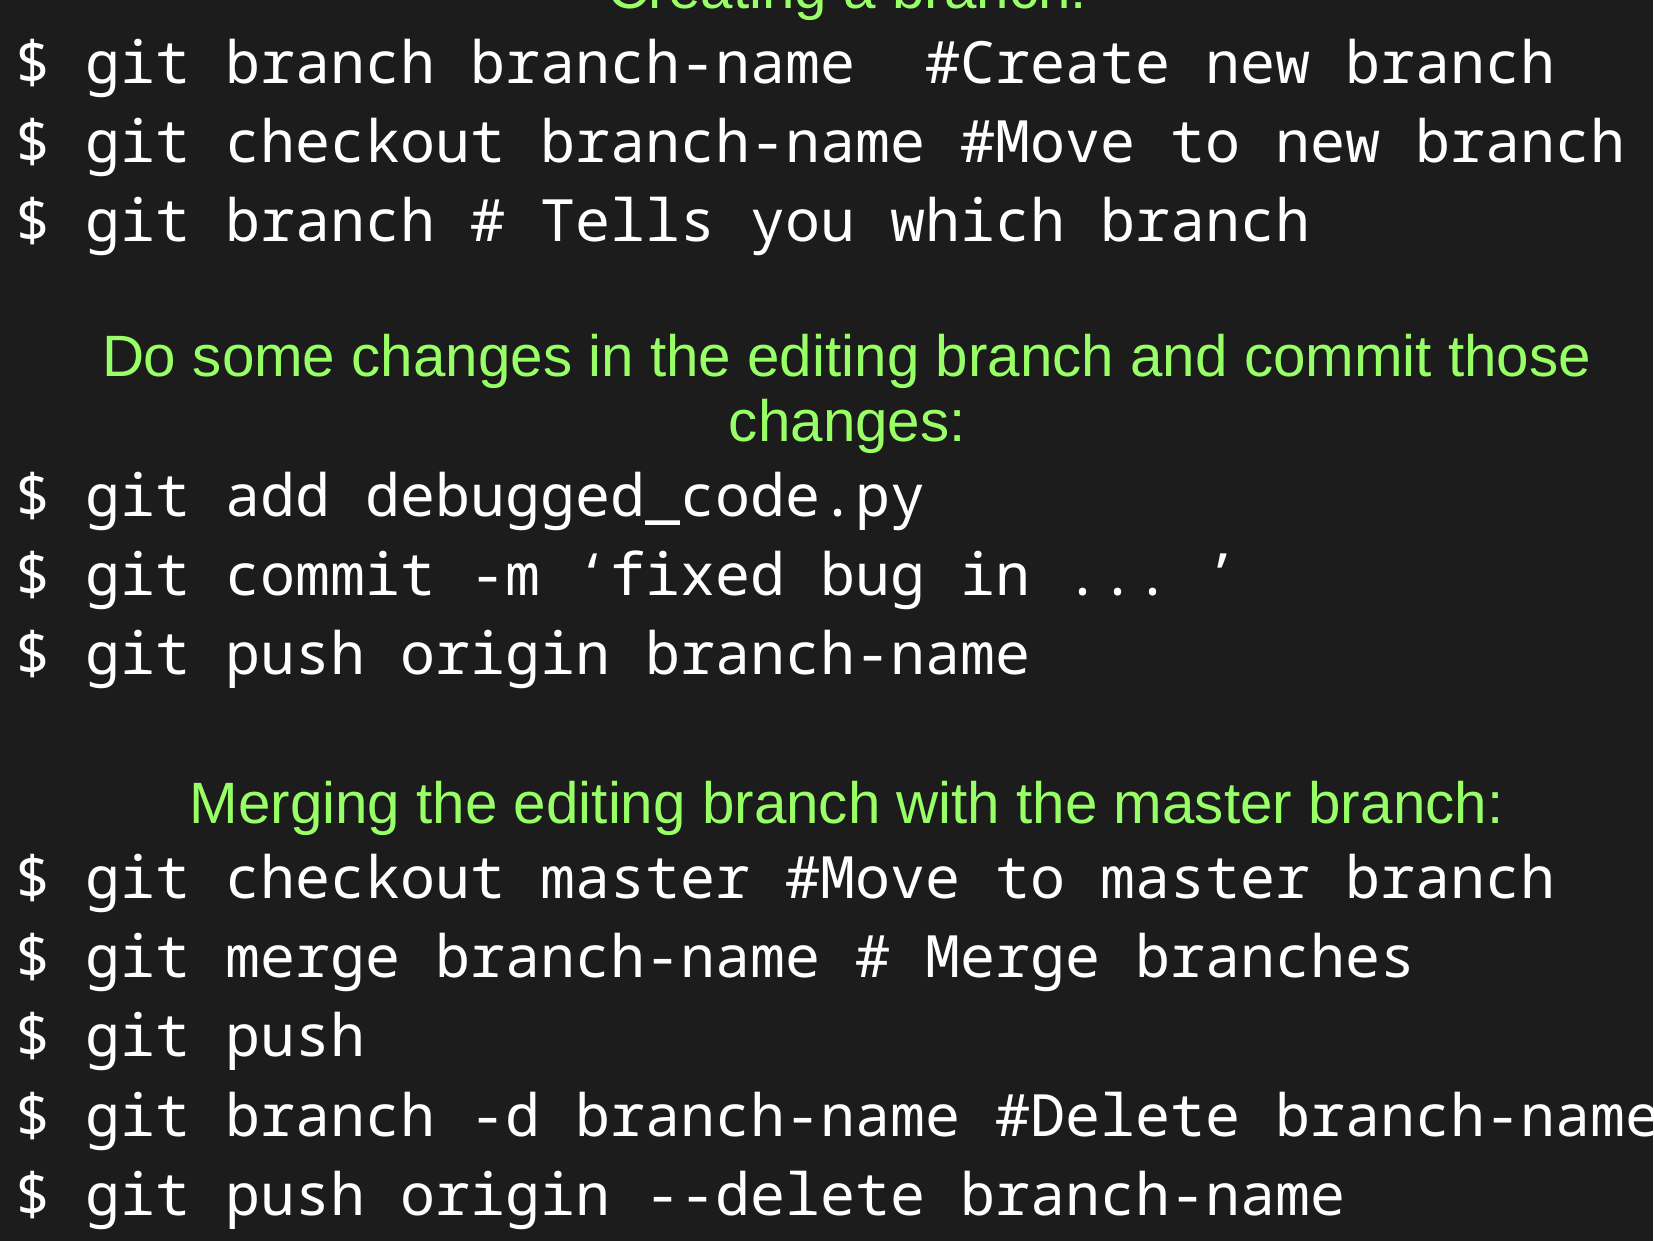

# Creating a branch:
$ git branch branch-name #Create new branch
$ git checkout branch-name #Move to new branch
$ git branch # Tells you which branch
Do some changes in the editing branch and commit those changes:
$ git add debugged_code.py
$ git commit -m ‘fixed bug in ... ’
$ git push origin branch-name
Merging the editing branch with the master branch:
$ git checkout master #Move to master branch
$ git merge branch-name # Merge branches
$ git push
$ git branch -d branch-name #Delete branch-name
$ git push origin --delete branch-name